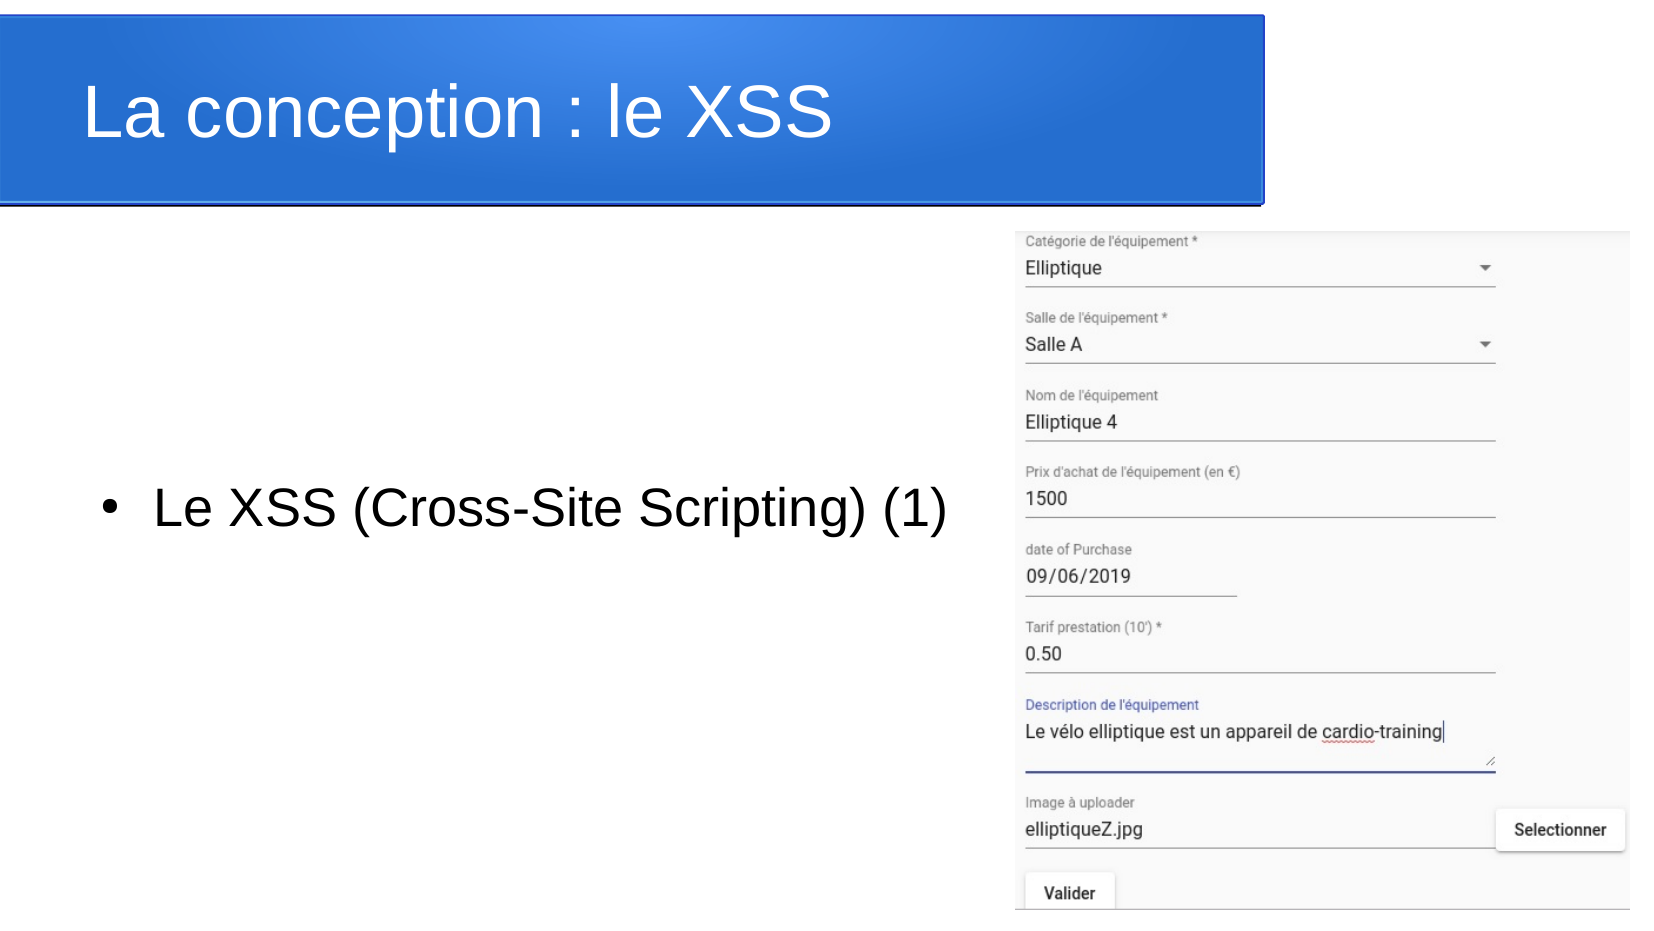

# La conception : le XSS
Le XSS (Cross-Site Scripting) (1)